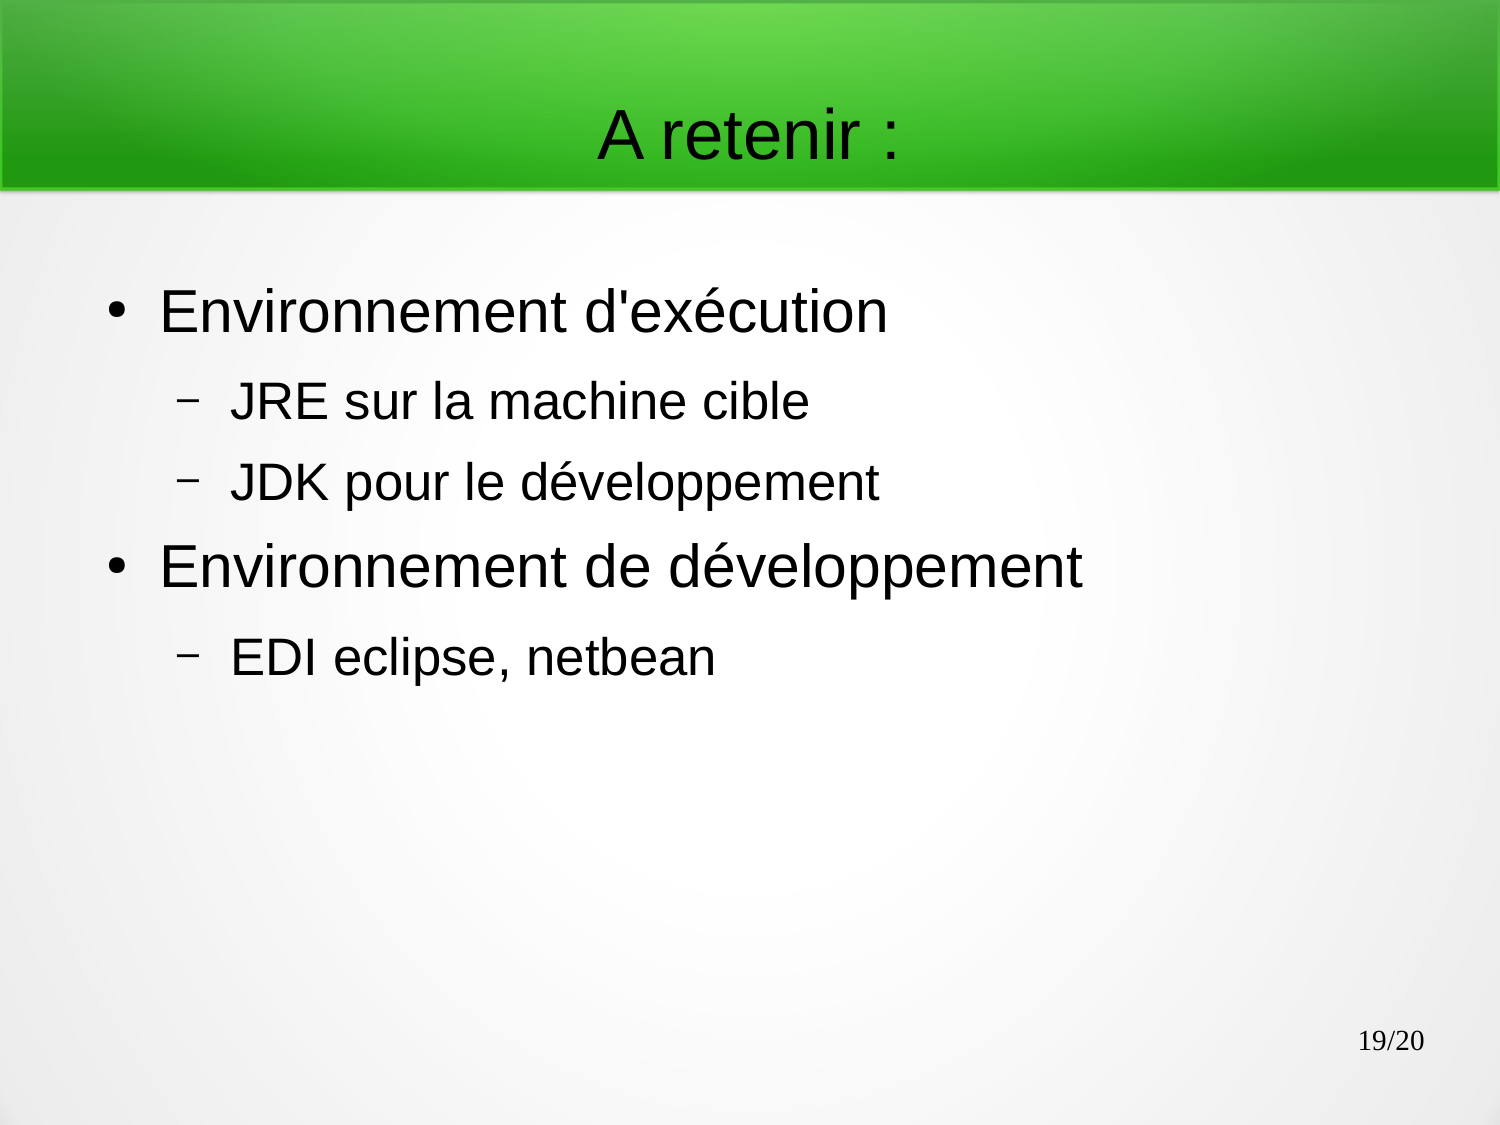

# A retenir :
Environnement d'exécution
JRE sur la machine cible
JDK pour le développement
Environnement de développement
EDI eclipse, netbean
19